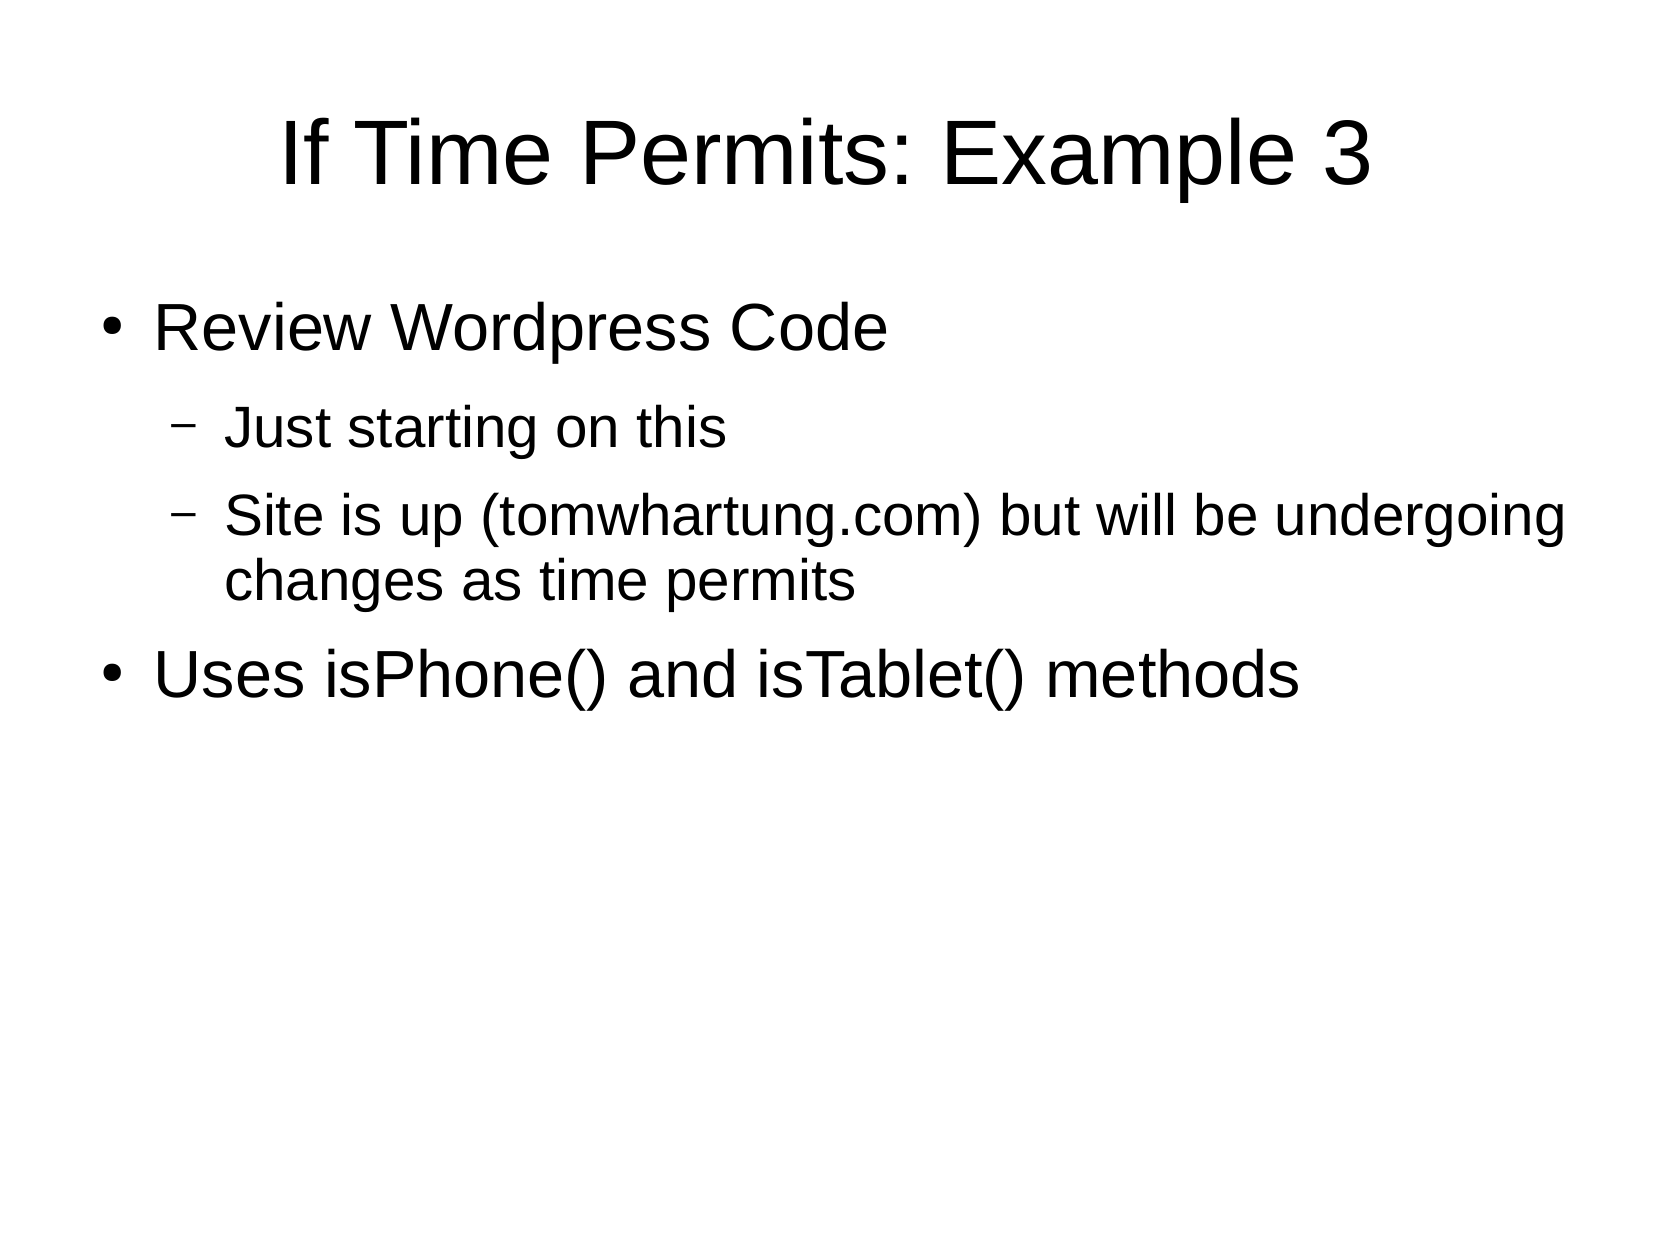

# If Time Permits: Example 3
Review Wordpress Code
Just starting on this
Site is up (tomwhartung.com) but will be undergoing changes as time permits
Uses isPhone() and isTablet() methods